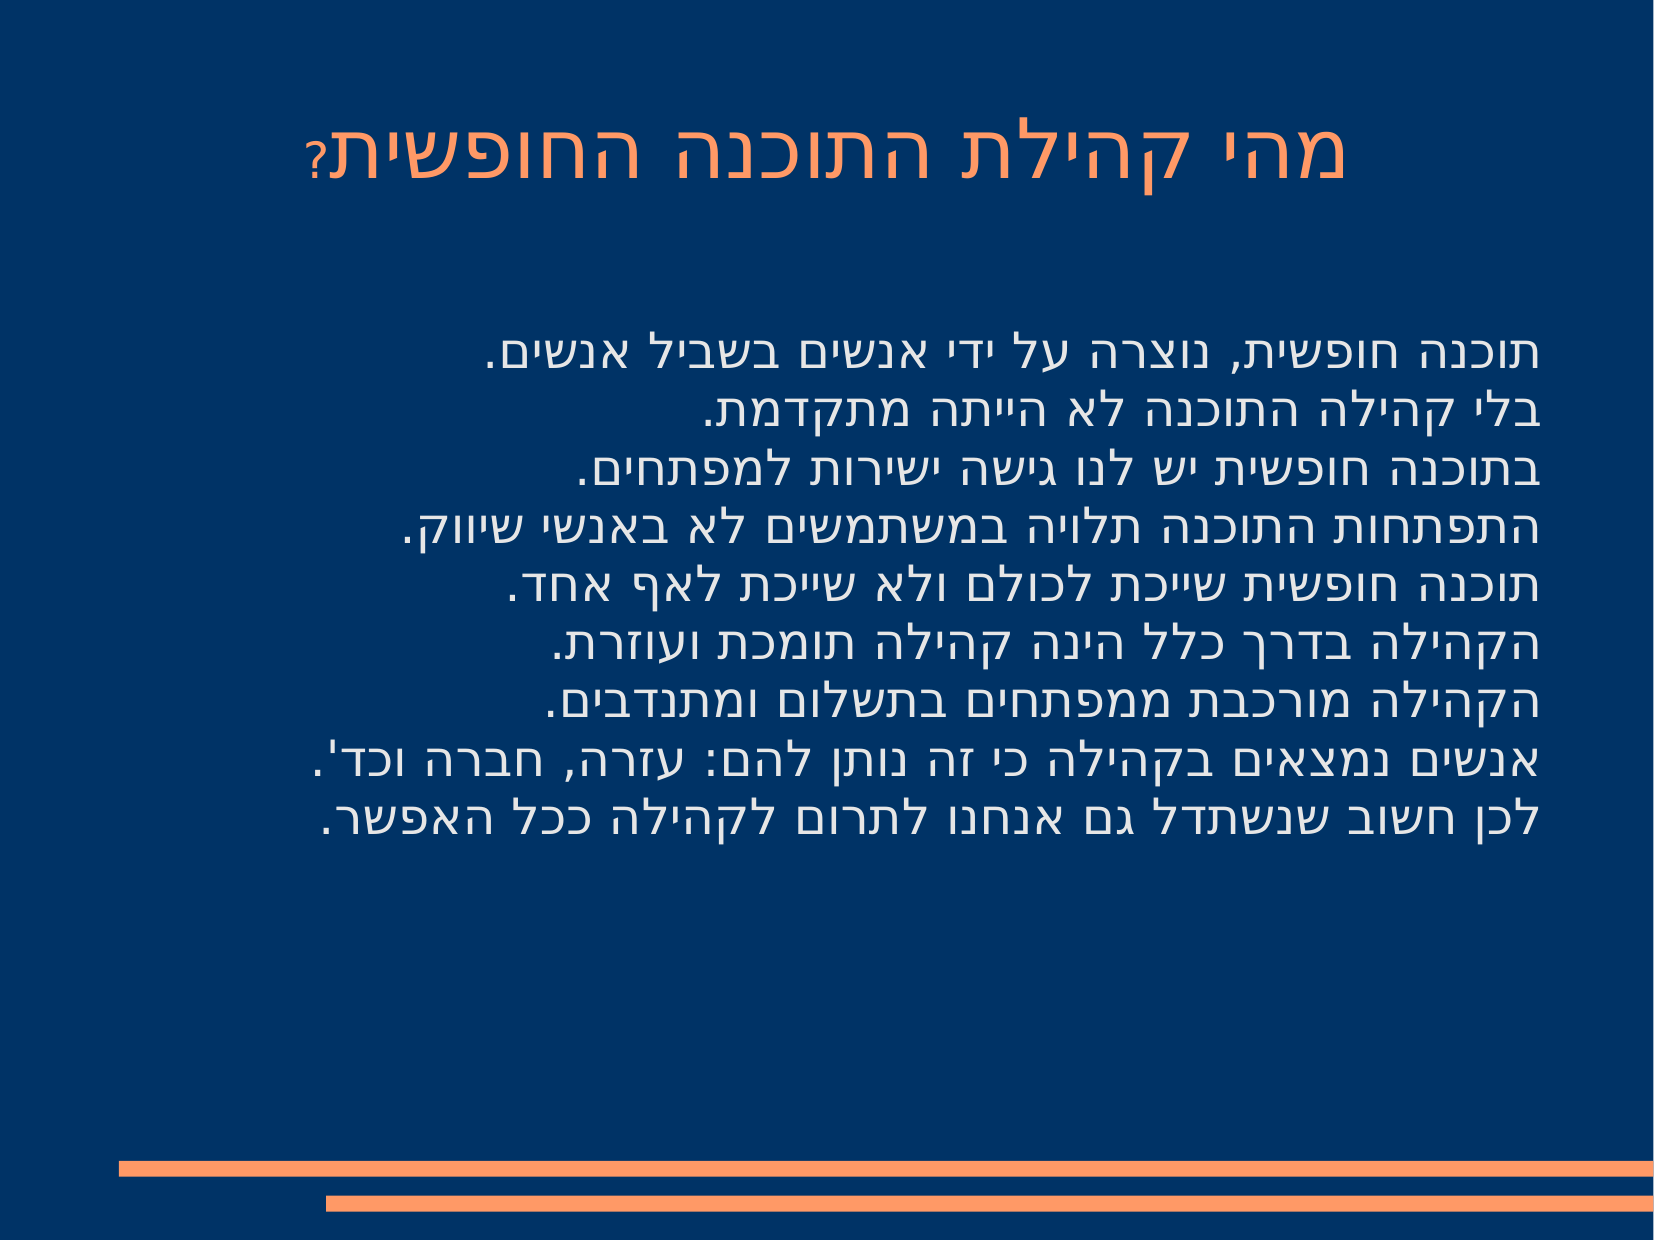

# מהי קהילת התוכנה החופשית?
תוכנה חופשית, נוצרה על ידי אנשים בשביל אנשים.
בלי קהילה התוכנה לא הייתה מתקדמת.
בתוכנה חופשית יש לנו גישה ישירות למפתחים.
התפתחות התוכנה תלויה במשתמשים לא באנשי שיווק.
תוכנה חופשית שייכת לכולם ולא שייכת לאף אחד.
הקהילה בדרך כלל הינה קהילה תומכת ועוזרת.
הקהילה מורכבת ממפתחים בתשלום ומתנדבים.
אנשים נמצאים בקהילה כי זה נותן להם: עזרה, חברה וכד'.
לכן חשוב שנשתדל גם אנחנו לתרום לקהילה ככל האפשר.